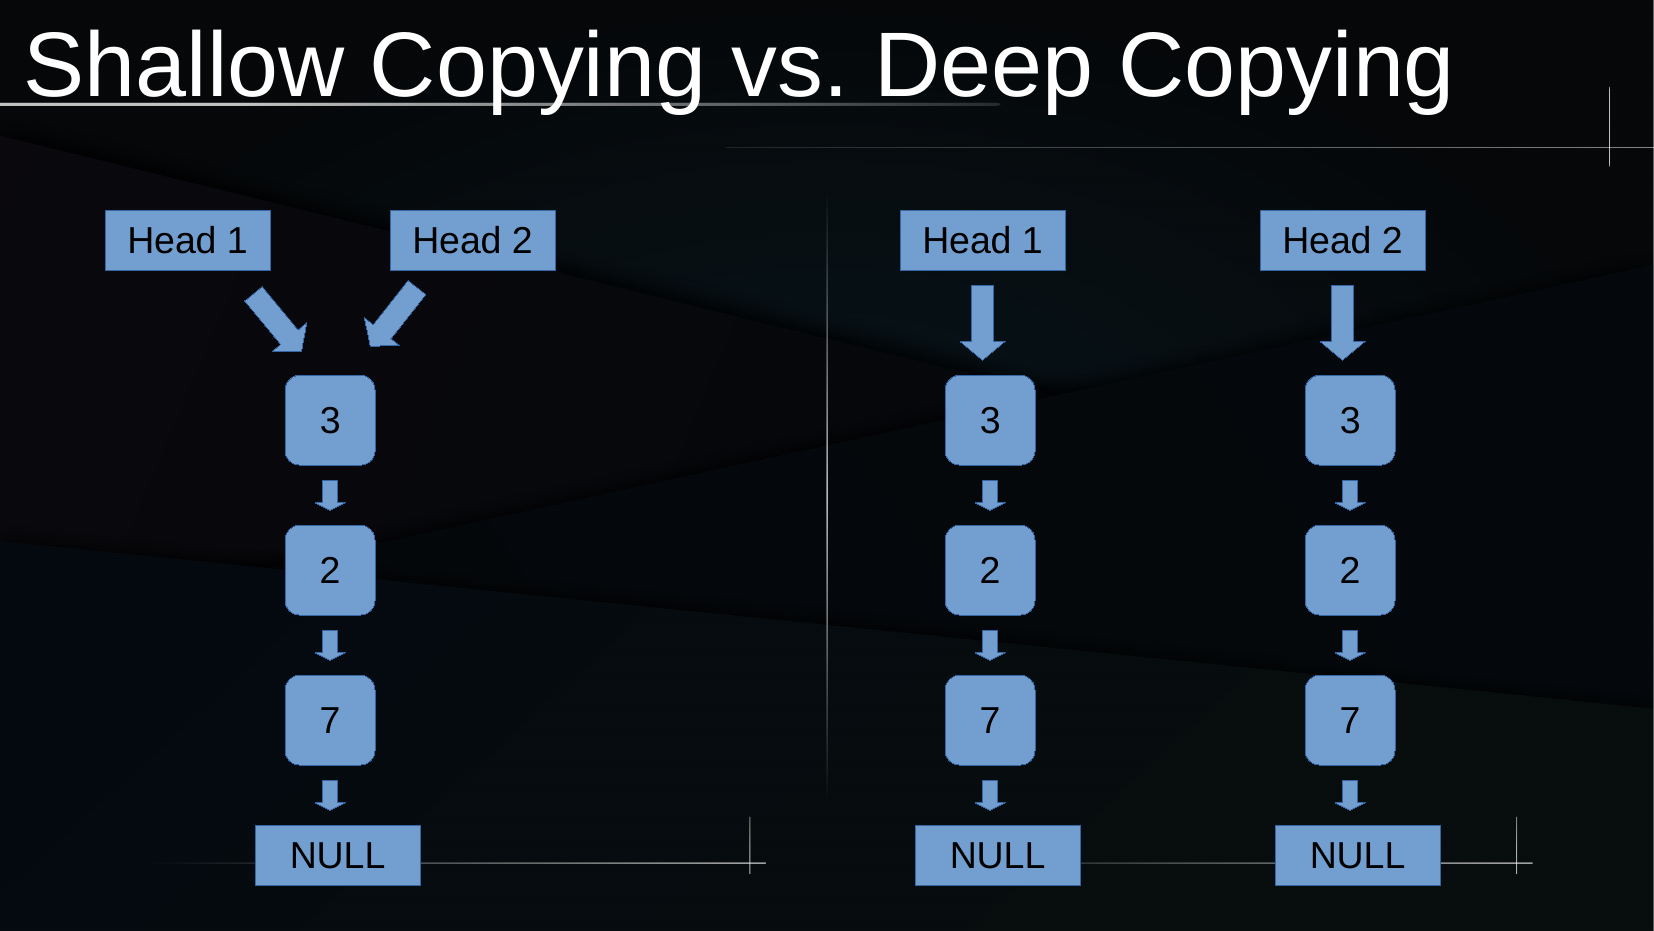

# Shallow Copying vs. Deep Copying
Head 1
Head 2
Head 1
Head 2
3
3
3
3
3
3
2
2
2
7
7
7
NULL
NULL
NULL